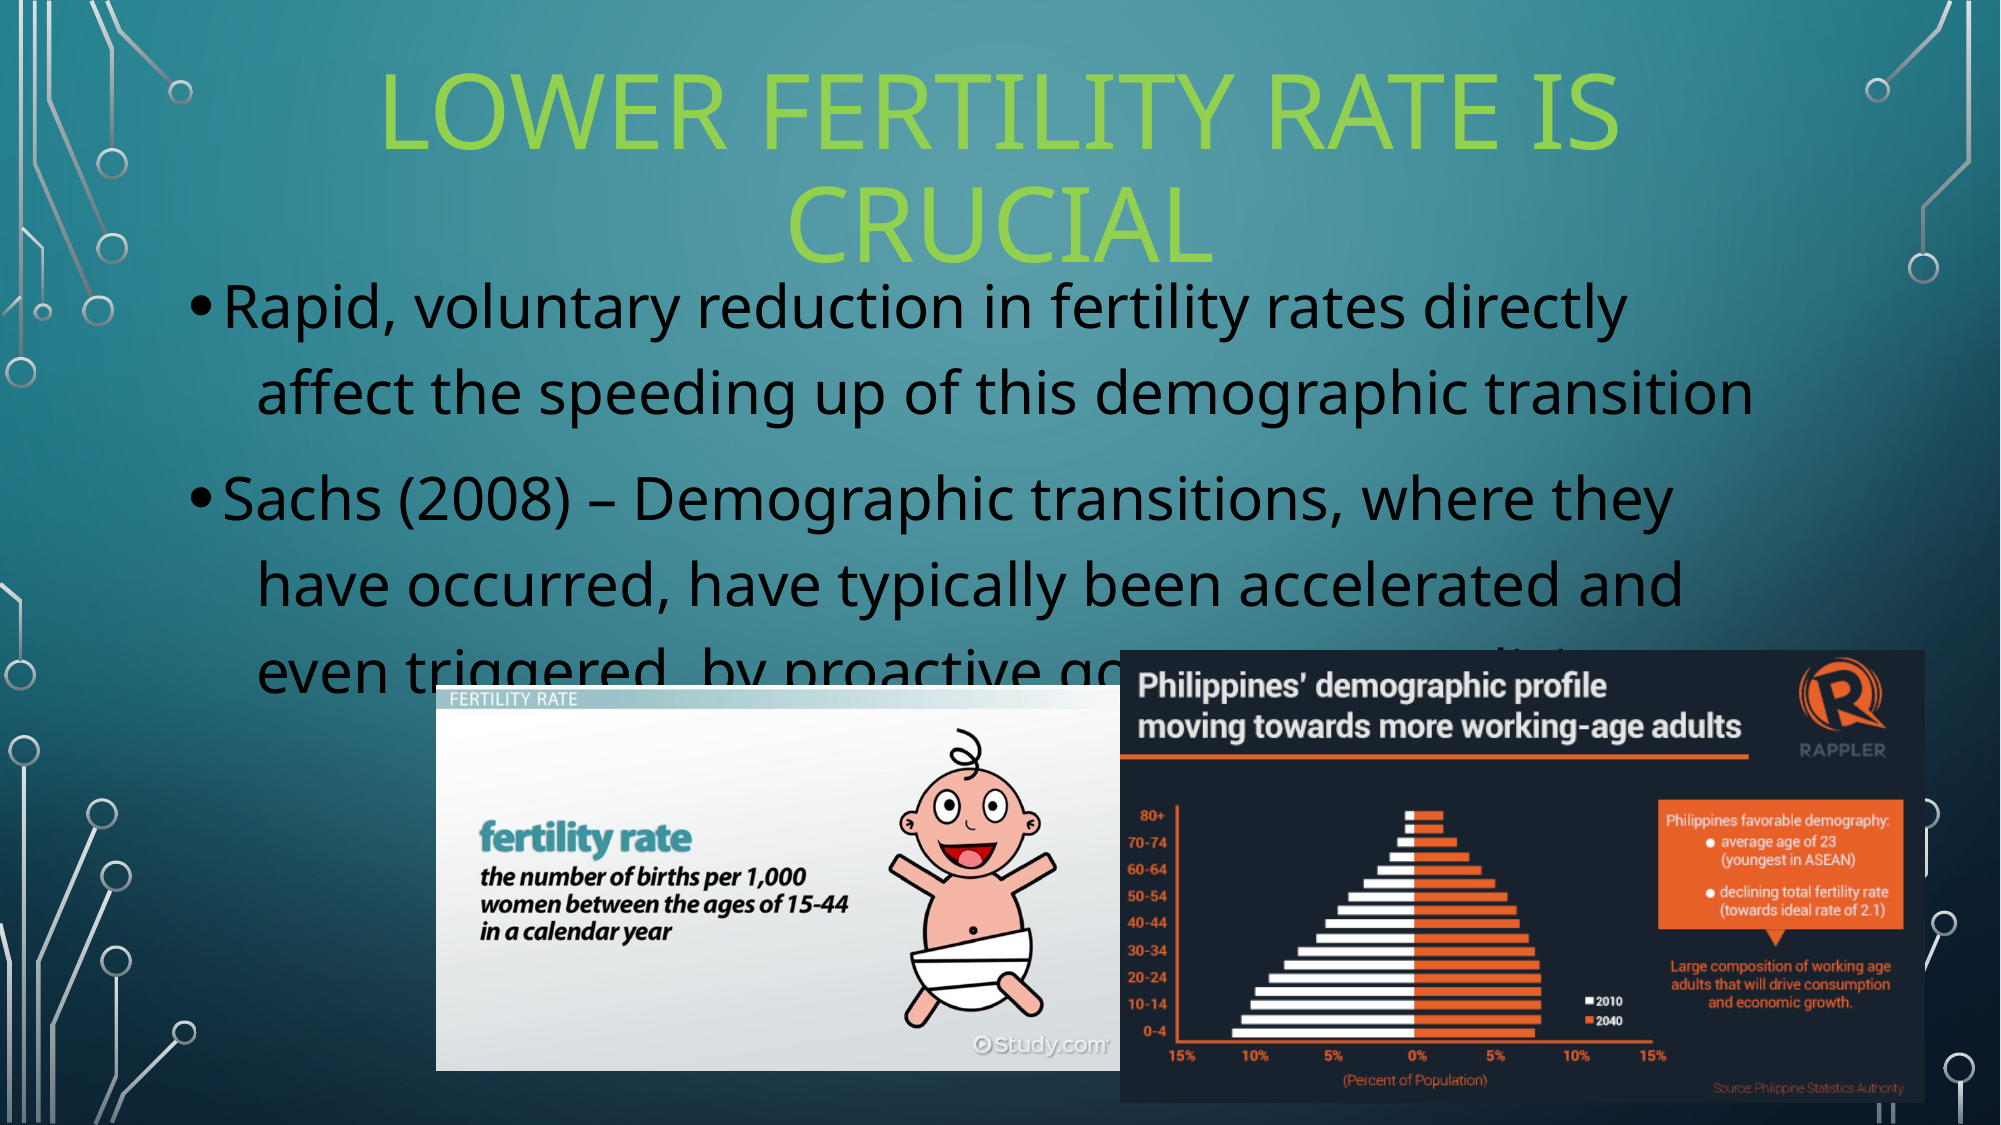

# LOWER FERTILITY RATE IS CRUCIAL
Rapid, voluntary reduction in fertility rates directly affect the speeding up of this demographic transition
Sachs (2008) – Demographic transitions, where they have occurred, have typically been accelerated and even triggered, by proactive government policies.